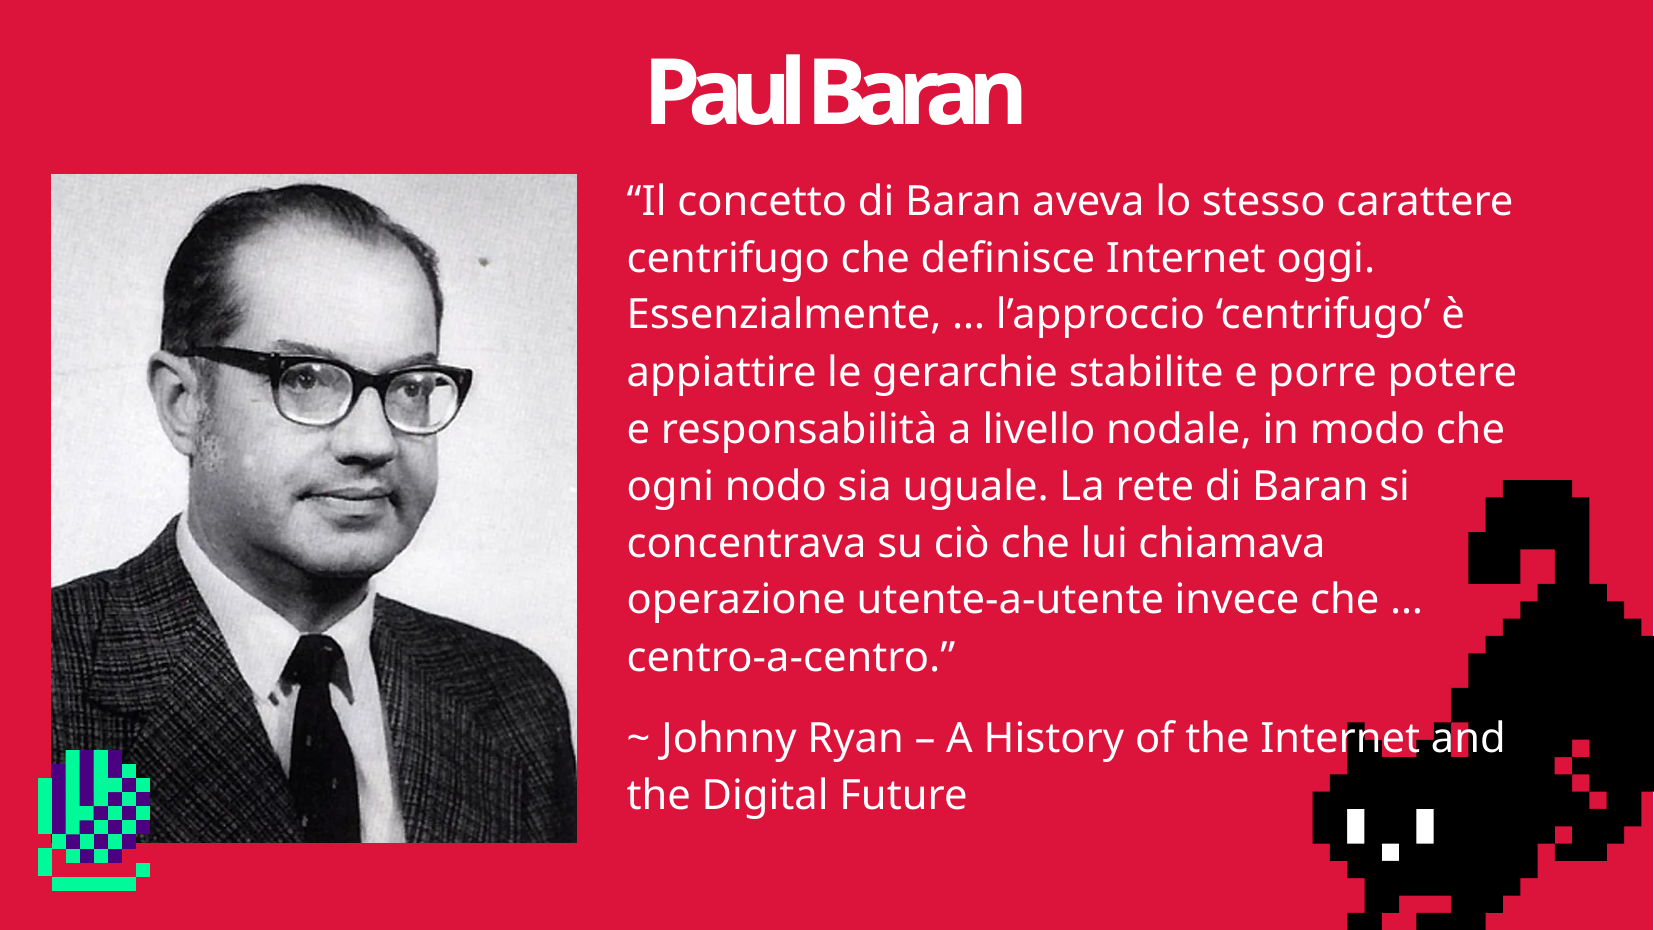

# Paul Baran
“Il concetto di Baran aveva lo stesso carattere centrifugo che definisce Internet oggi. Essenzialmente, … l’approccio ‘centrifugo’ è appiattire le gerarchie stabilite e porre potere e responsabilità a livello nodale, in modo che ogni nodo sia uguale. La rete di Baran si concentrava su ciò che lui chiamava operazione utente-a-utente invece che … centro-a-centro.”
~ Johnny Ryan – A History of the Internet and the Digital Future